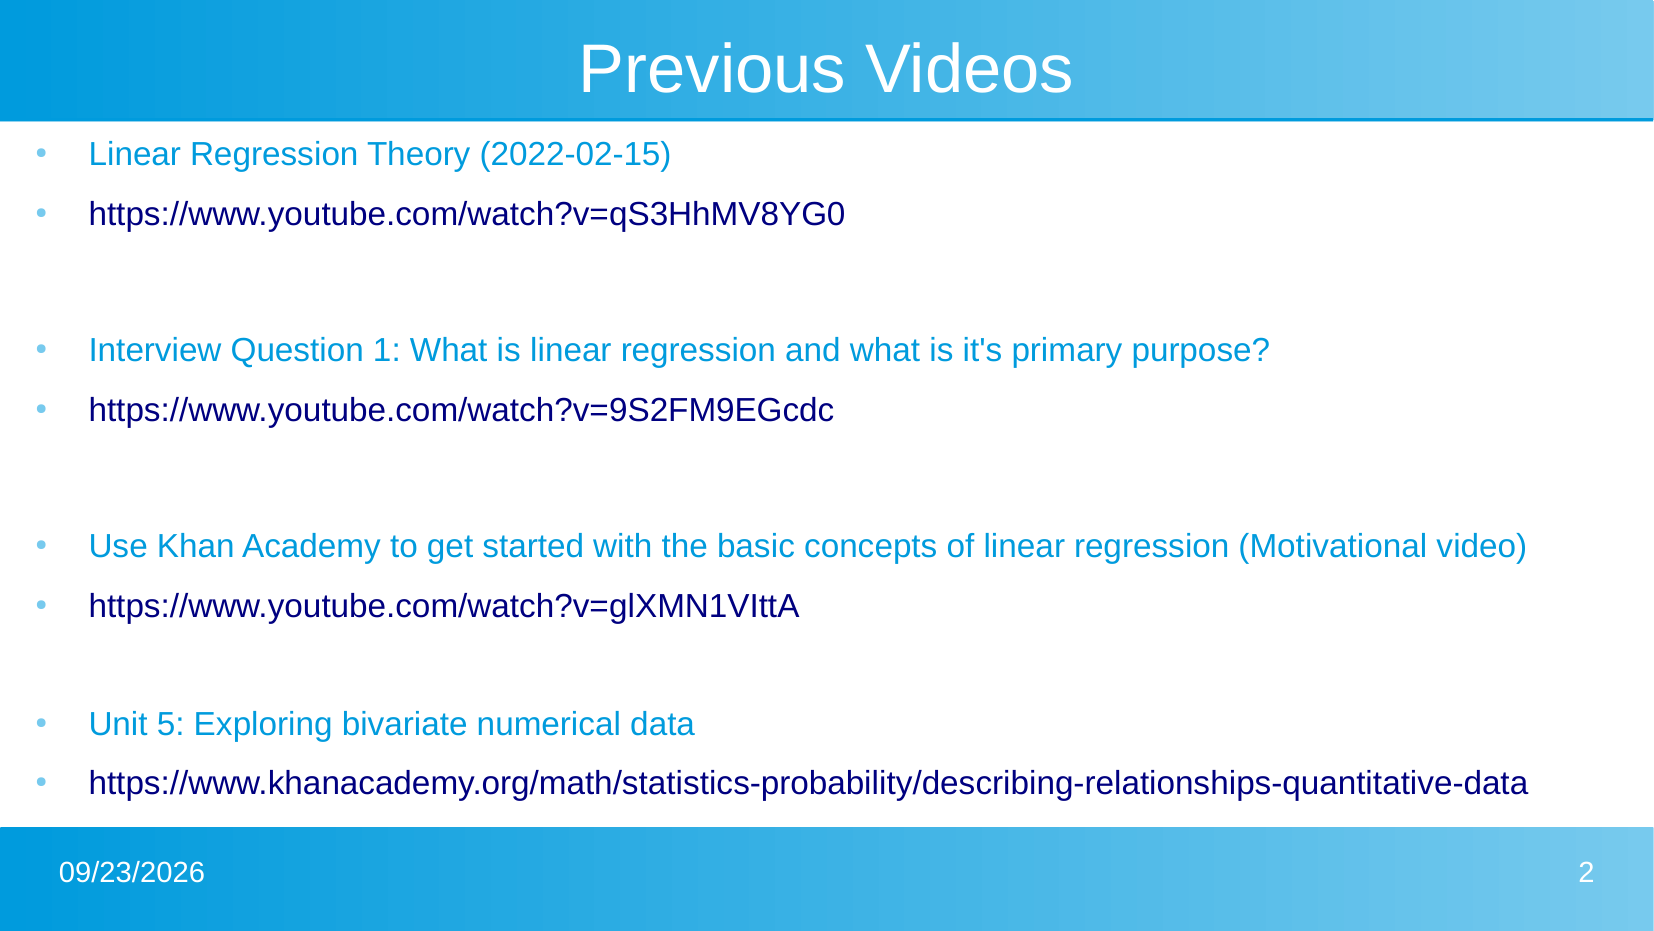

# Previous Videos
Linear Regression Theory (2022-02-15)
https://www.youtube.com/watch?v=qS3HhMV8YG0
Interview Question 1: What is linear regression and what is it's primary purpose?
https://www.youtube.com/watch?v=9S2FM9EGcdc
Use Khan Academy to get started with the basic concepts of linear regression (Motivational video)
https://www.youtube.com/watch?v=glXMN1VIttA
Unit 5: Exploring bivariate numerical data
https://www.khanacademy.org/math/statistics-probability/describing-relationships-quantitative-data
2